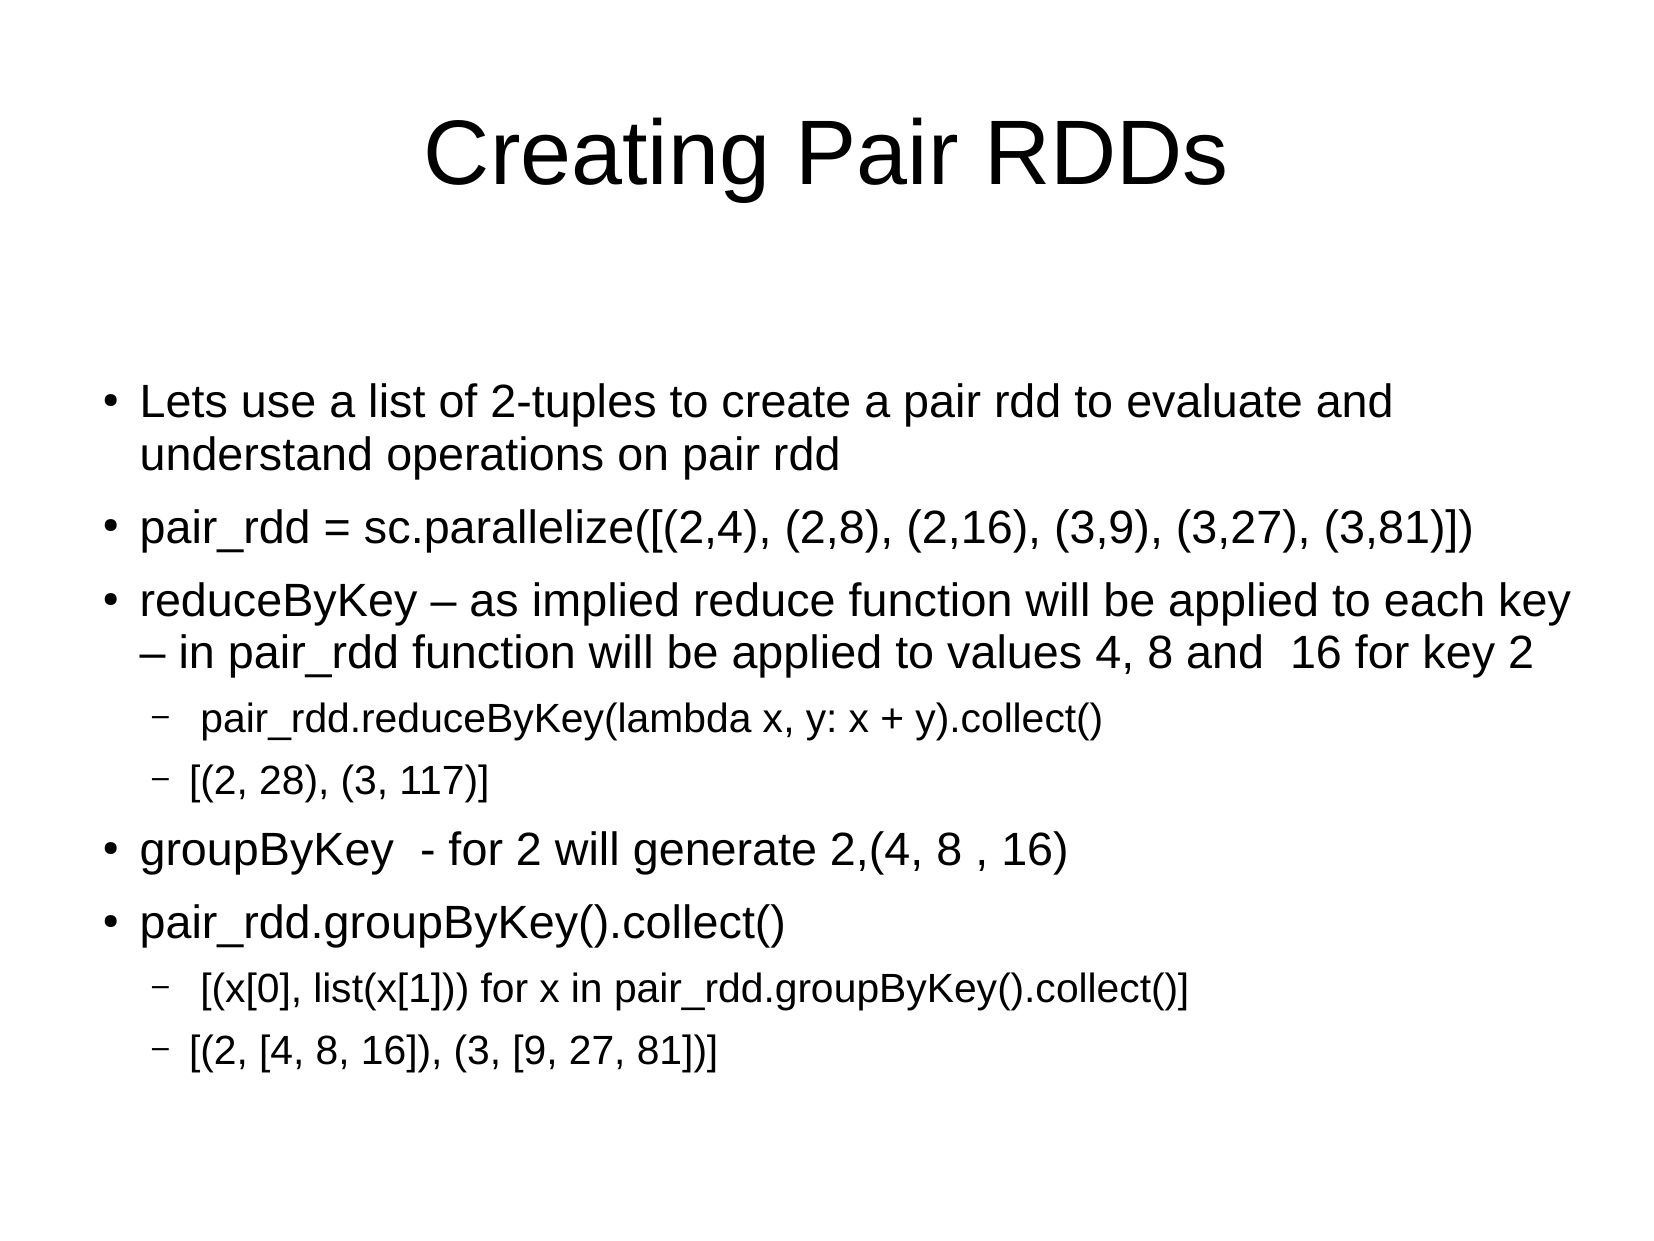

# Creating Pair RDDs
Lets use a list of 2-tuples to create a pair rdd to evaluate and understand operations on pair rdd
pair_rdd = sc.parallelize([(2,4), (2,8), (2,16), (3,9), (3,27), (3,81)])
reduceByKey – as implied reduce function will be applied to each key – in pair_rdd function will be applied to values 4, 8 and 16 for key 2
 pair_rdd.reduceByKey(lambda x, y: x + y).collect()
[(2, 28), (3, 117)]
groupByKey - for 2 will generate 2,(4, 8 , 16)
pair_rdd.groupByKey().collect()
 [(x[0], list(x[1])) for x in pair_rdd.groupByKey().collect()]
[(2, [4, 8, 16]), (3, [9, 27, 81])]